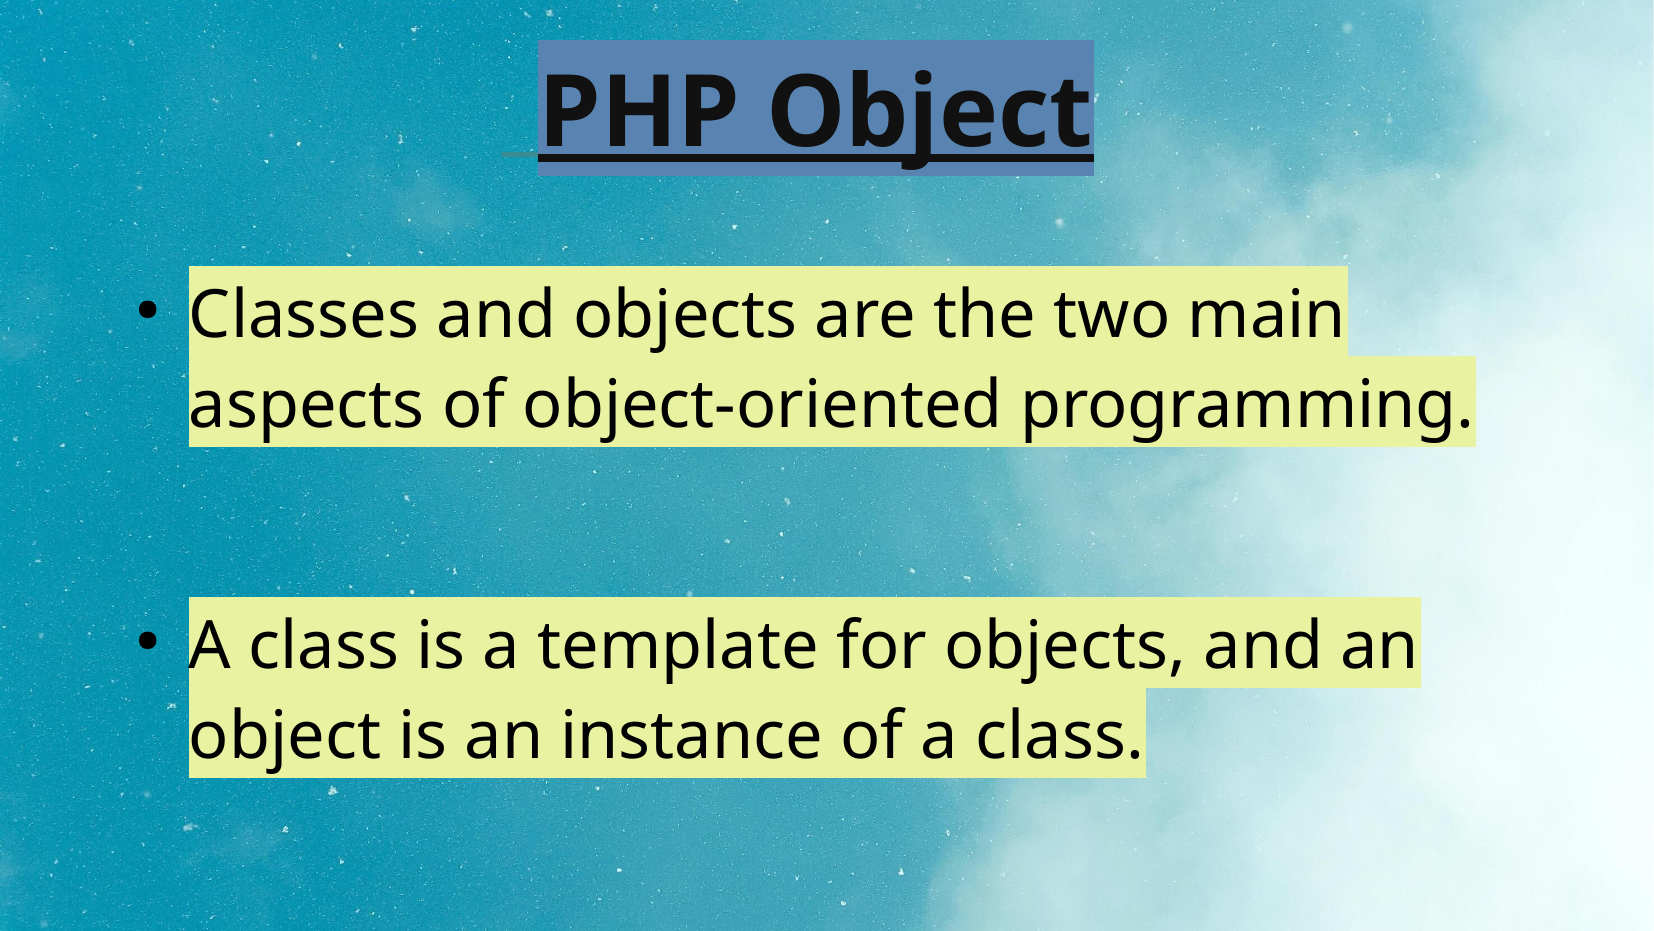

# PHP Object
Classes and objects are the two main aspects of object-oriented programming.
A class is a template for objects, and an object is an instance of a class.